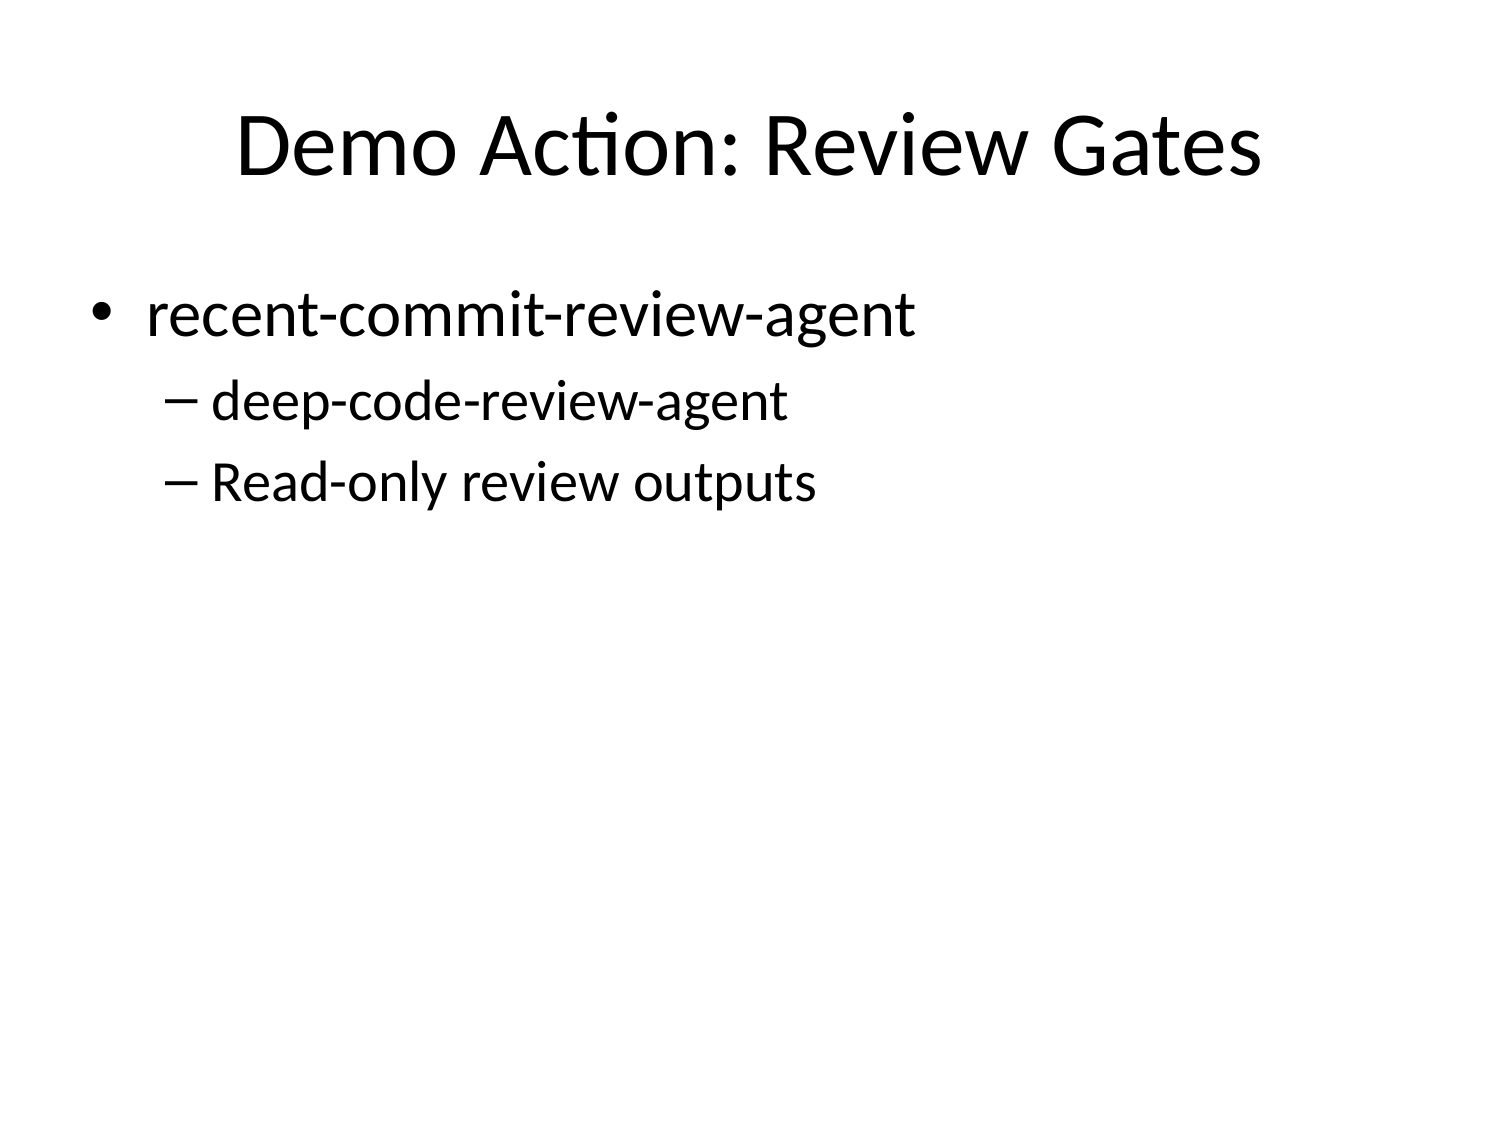

# Demo Action: Review Gates
recent-commit-review-agent
deep-code-review-agent
Read-only review outputs